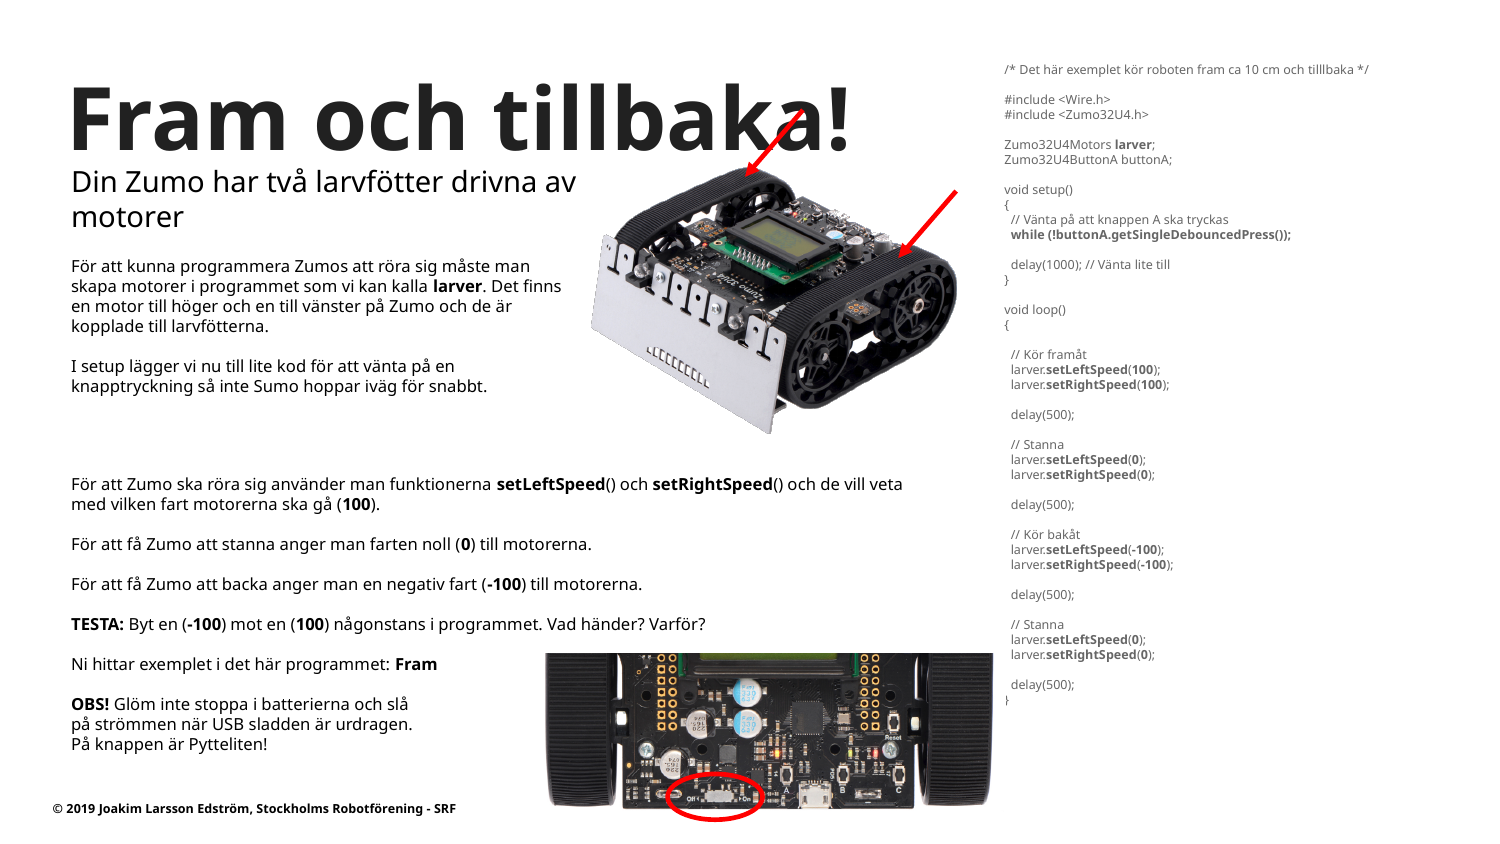

/* Det här exemplet kör roboten fram ca 10 cm och tilllbaka */
#include <Wire.h>
#include <Zumo32U4.h>
Zumo32U4Motors larver;
Zumo32U4ButtonA buttonA;
void setup()
{
 // Vänta på att knappen A ska tryckas
 while (!buttonA.getSingleDebouncedPress());
 delay(1000); // Vänta lite till
}
void loop()
{
 // Kör framåt
 larver.setLeftSpeed(100);
 larver.setRightSpeed(100);
 delay(500);
 // Stanna
 larver.setLeftSpeed(0);
 larver.setRightSpeed(0);
 delay(500);
 // Kör bakåt
 larver.setLeftSpeed(-100);
 larver.setRightSpeed(-100);
 delay(500);
 // Stanna
 larver.setLeftSpeed(0);
 larver.setRightSpeed(0);
 delay(500);
}
# Fram och tillbaka!
Din Zumo har två larvfötter drivna av motorer
För att kunna programmera Zumos att röra sig måste man skapa motorer i programmet som vi kan kalla larver. Det finns en motor till höger och en till vänster på Zumo och de är kopplade till larvfötterna.
I setup lägger vi nu till lite kod för att vänta på en knapptryckning så inte Sumo hoppar iväg för snabbt.
För att Zumo ska röra sig använder man funktionerna setLeftSpeed() och setRightSpeed() och de vill veta med vilken fart motorerna ska gå (100).
För att få Zumo att stanna anger man farten noll (0) till motorerna.
För att få Zumo att backa anger man en negativ fart (-100) till motorerna.
TESTA: Byt en (-100) mot en (100) någonstans i programmet. Vad händer? Varför?
Ni hittar exemplet i det här programmet: Fram
OBS! Glöm inte stoppa i batterierna och slå
på strömmen när USB sladden är urdragen.
På knappen är Pytteliten!
© 2019 Joakim Larsson Edström, Stockholms Robotförening - SRF